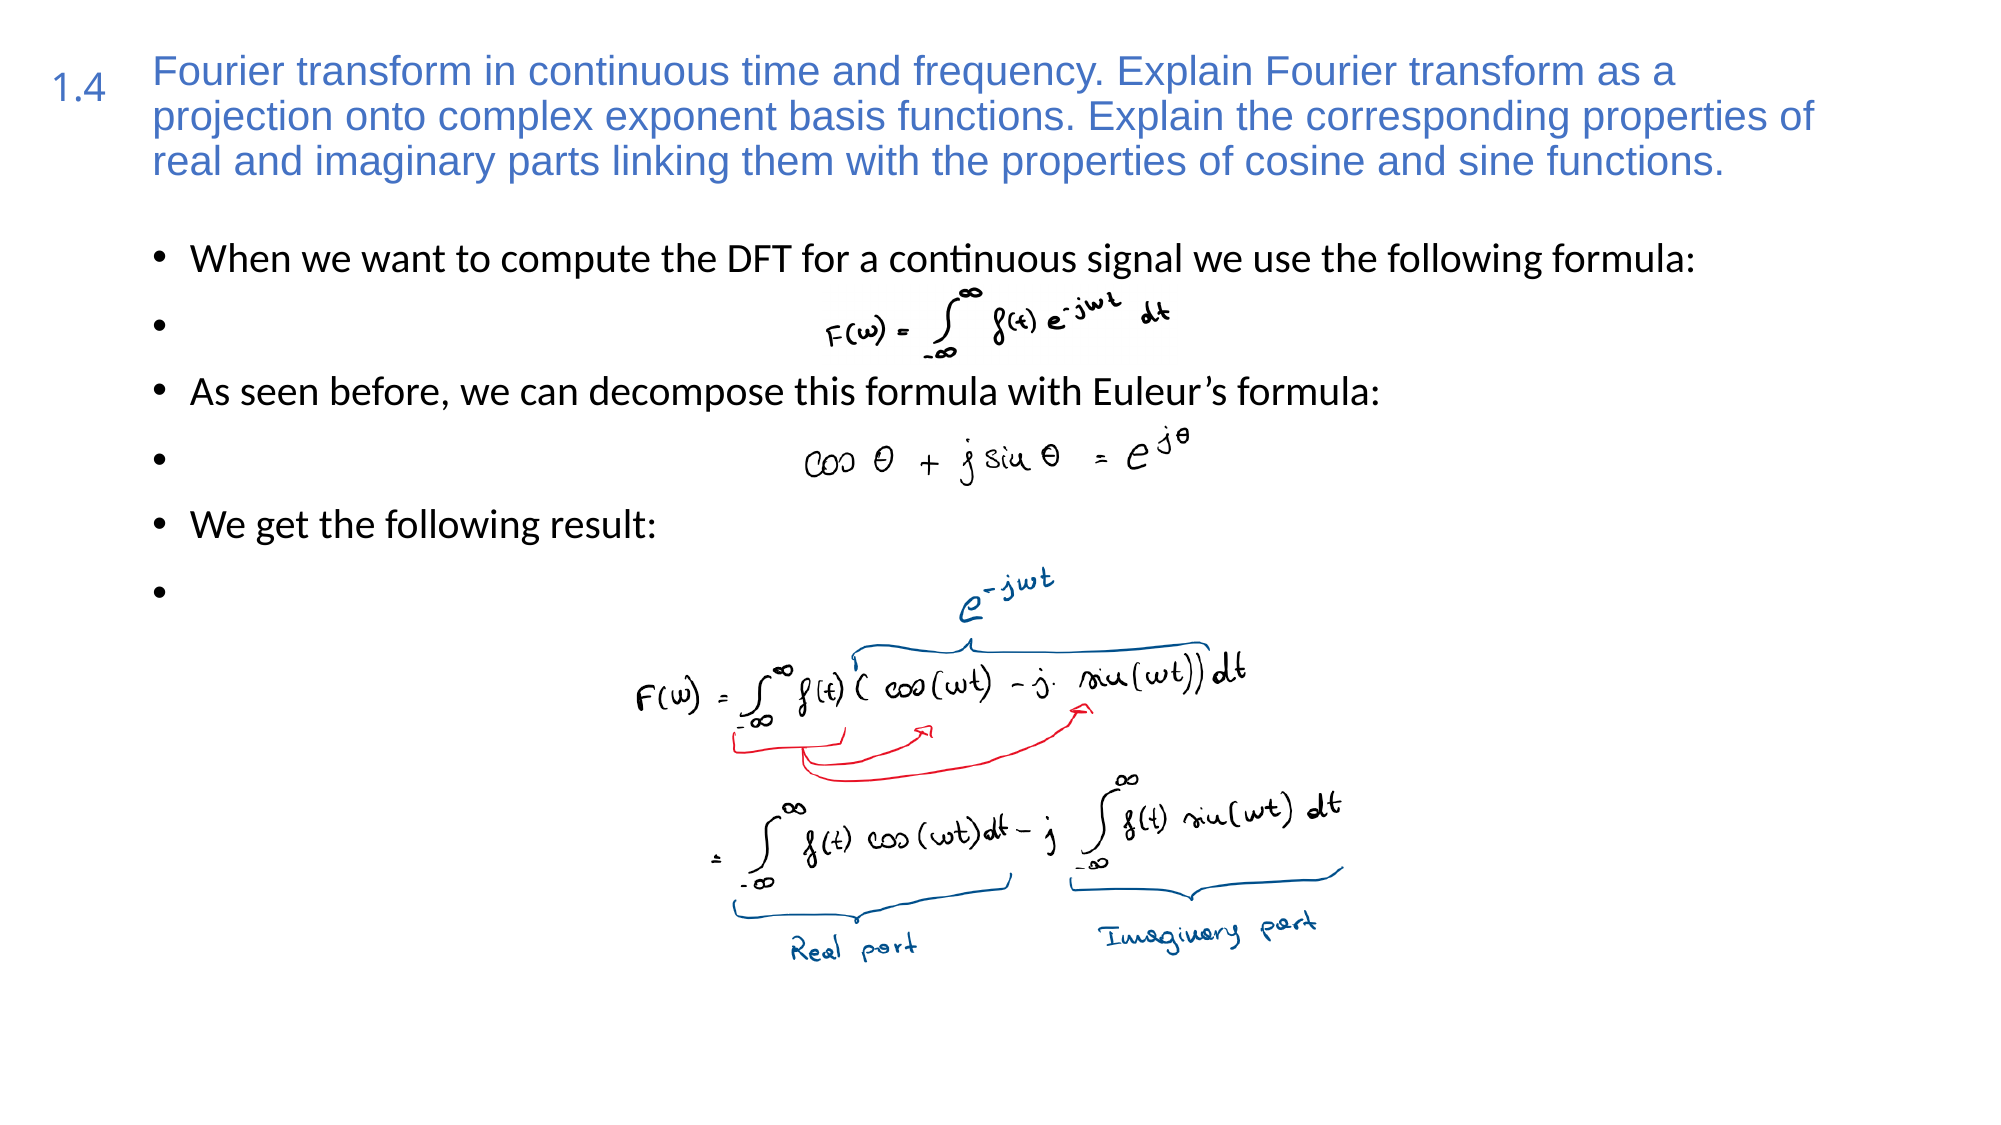

# Fourier transform in continuous time and frequency. Explain Fourier transform as a projection onto complex exponent basis functions. Explain the corresponding properties of real and imaginary parts linking them with the properties of cosine and sine functions.
1.4
When we want to compute the DFT for a continuous signal we use the following formula:
As seen before, we can decompose this formula with Euleur’s formula:
We get the following result: